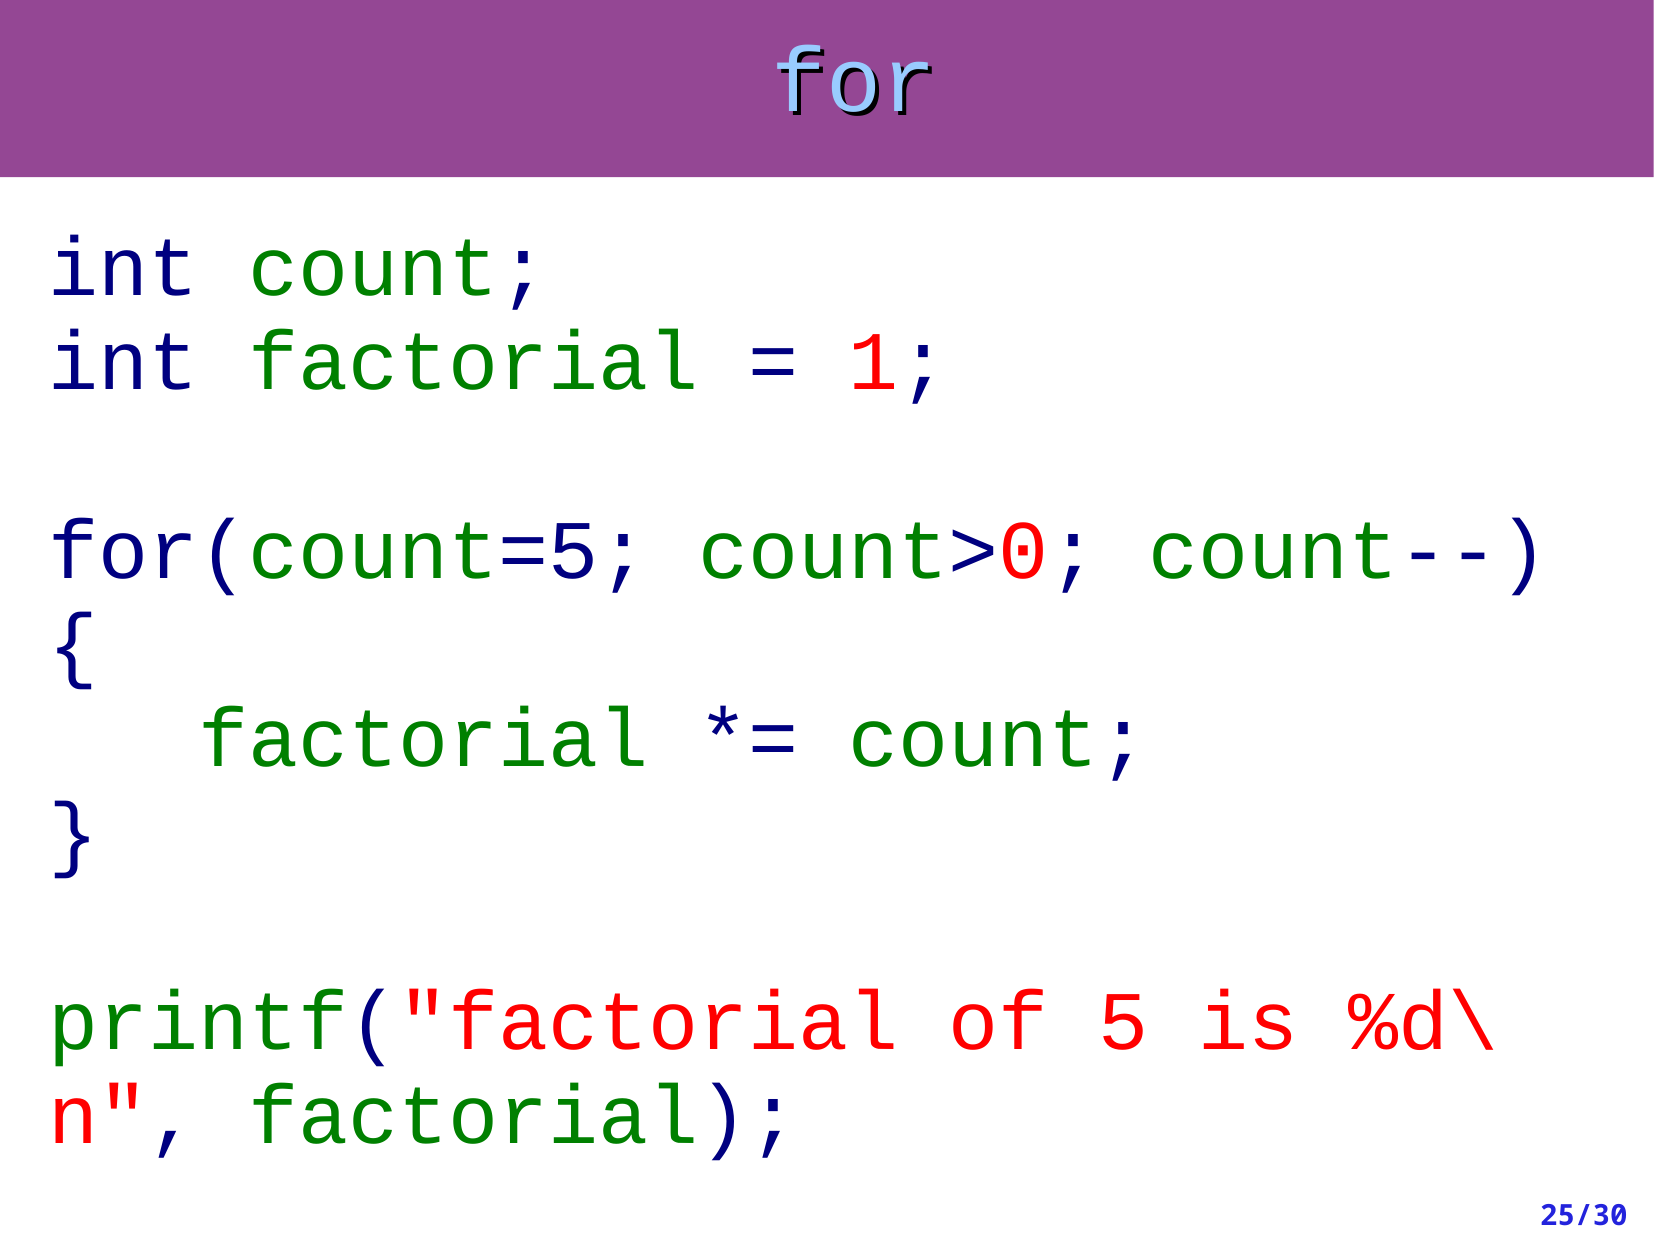

# for
int count;
int factorial = 1;
for(count=5; count>0; count--)
{
 factorial *= count;
}
printf("factorial of 5 is %d\n", factorial);
25